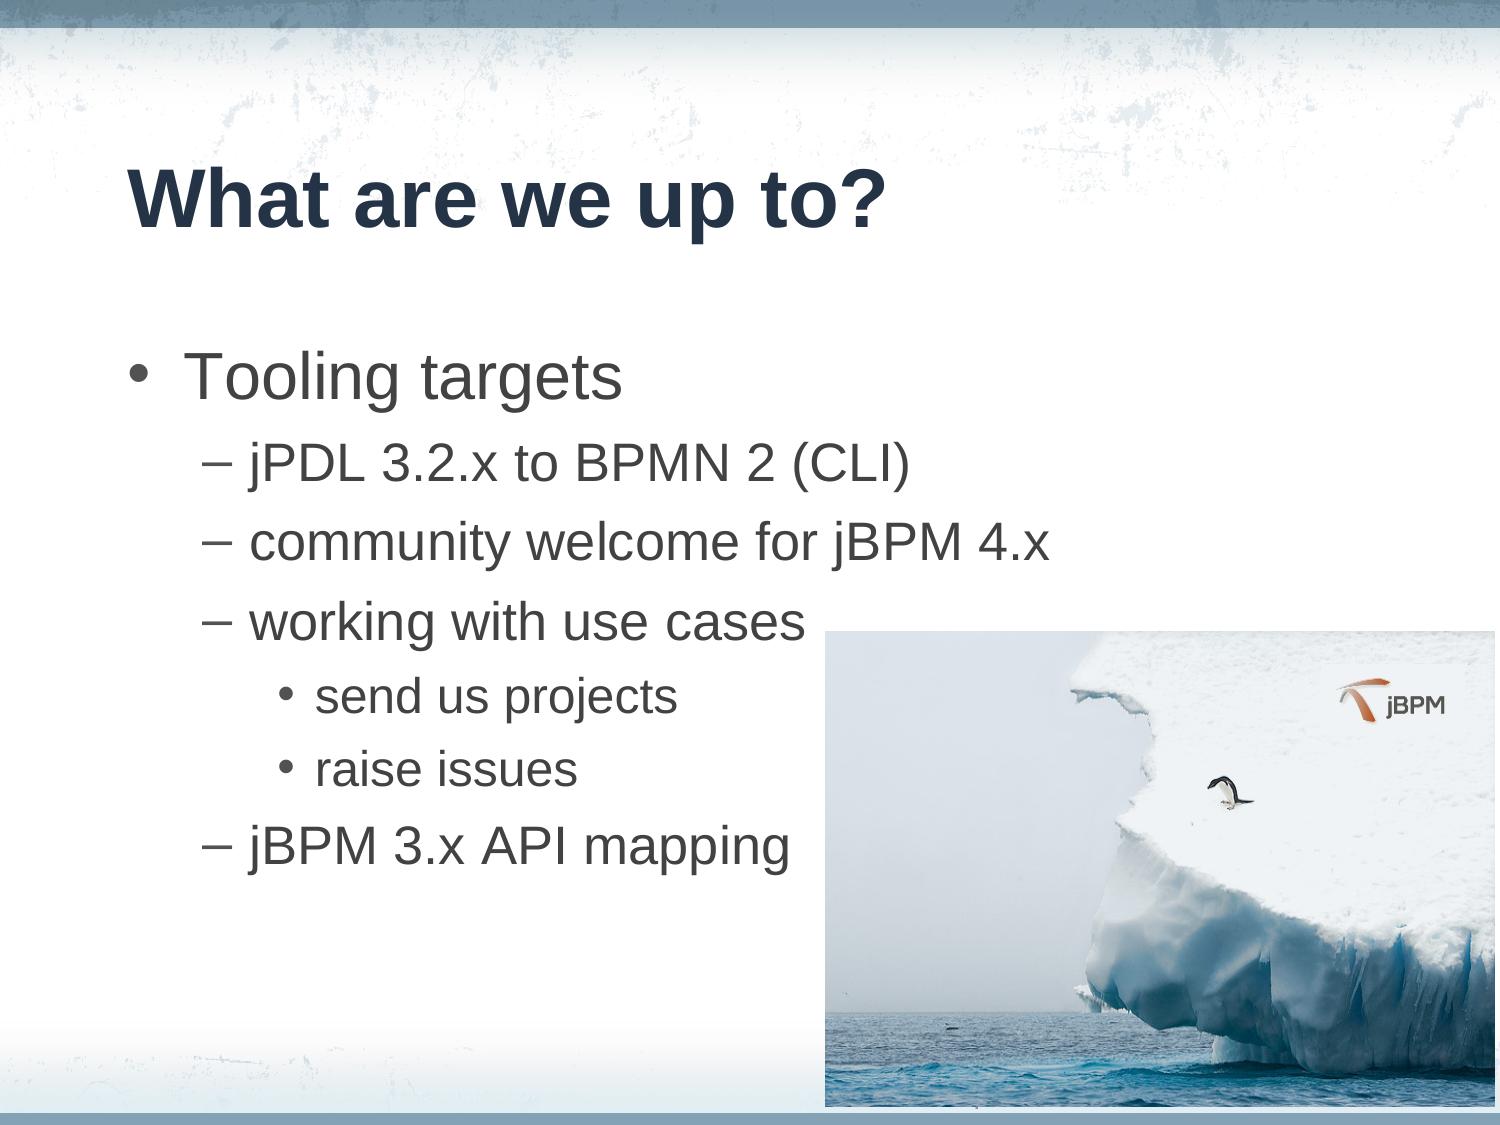

# What are we up to?
Tooling targets
jPDL 3.2.x to BPMN 2 (CLI)
community welcome for jBPM 4.x
working with use cases
send us projects
raise issues
jBPM 3.x API mapping